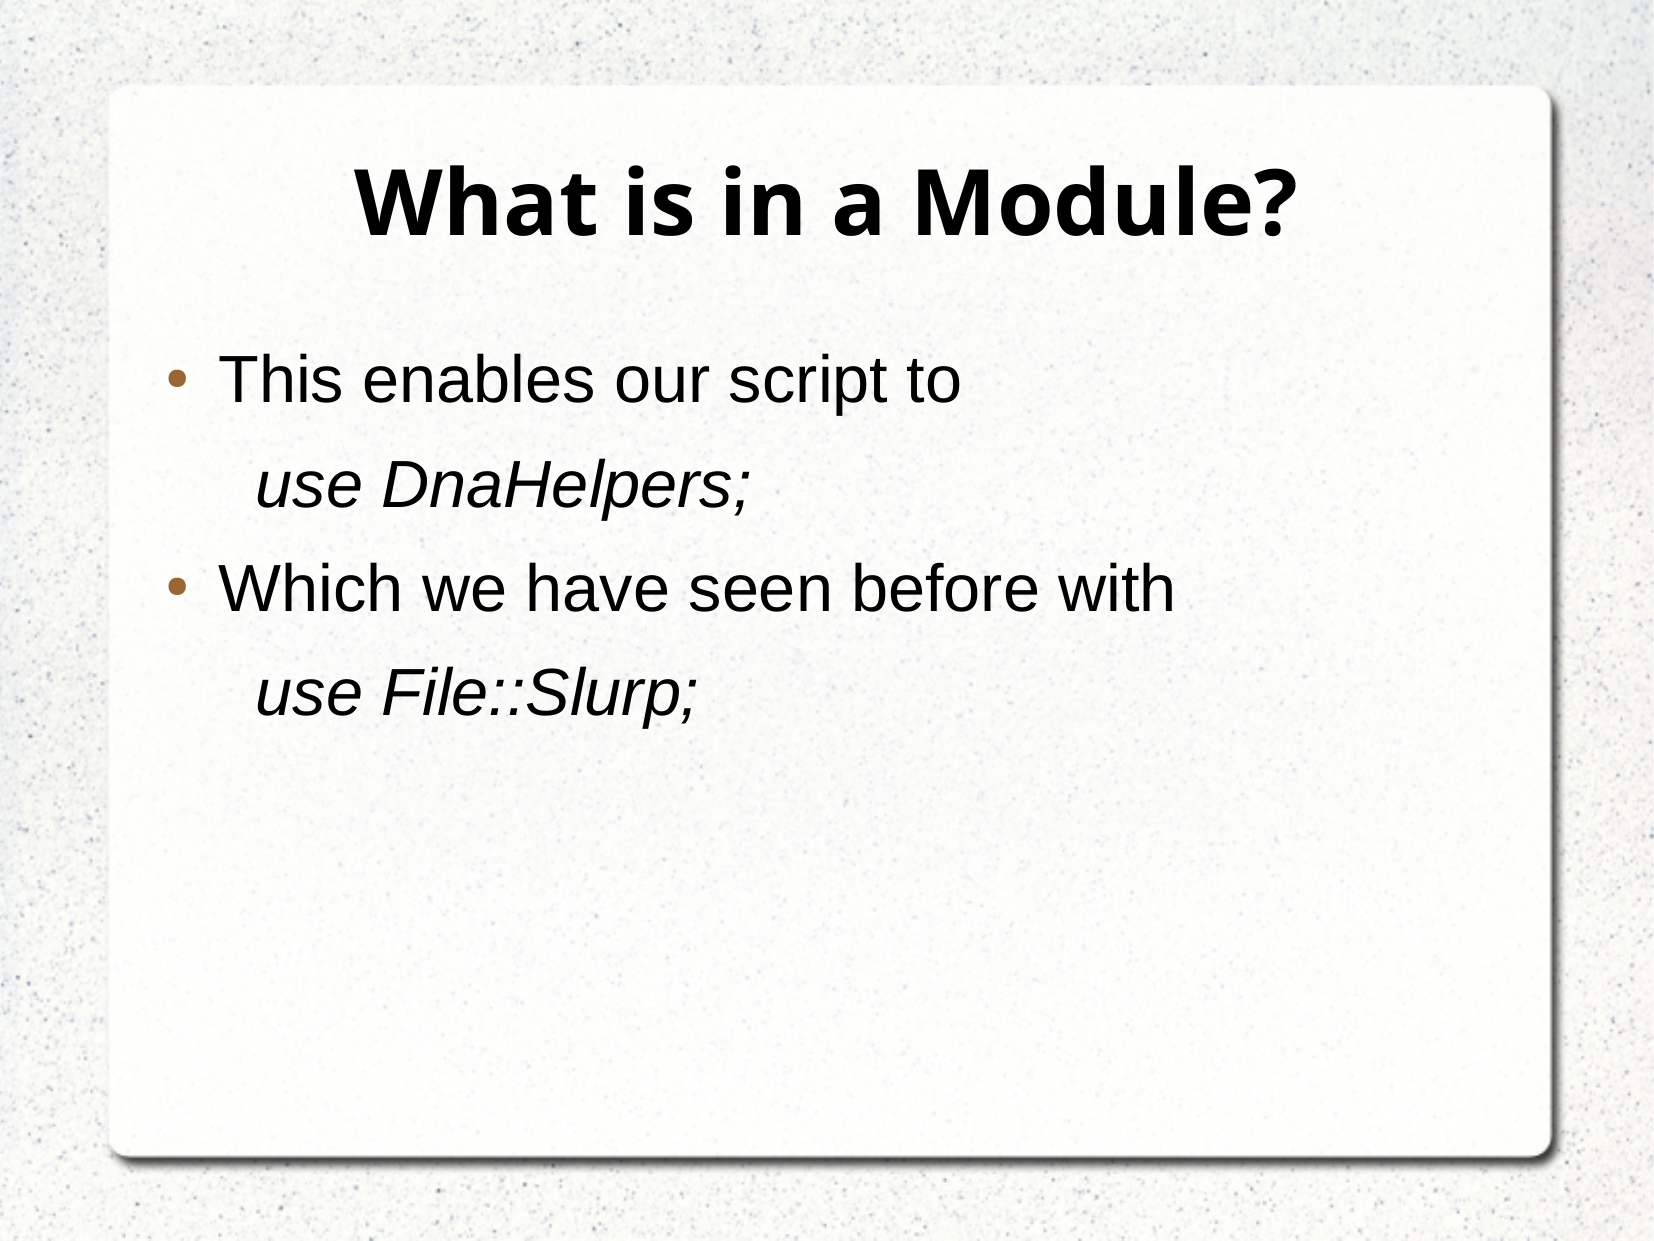

# What is in a Module?
This enables our script to
 use DnaHelpers;
Which we have seen before with
 use File::Slurp;